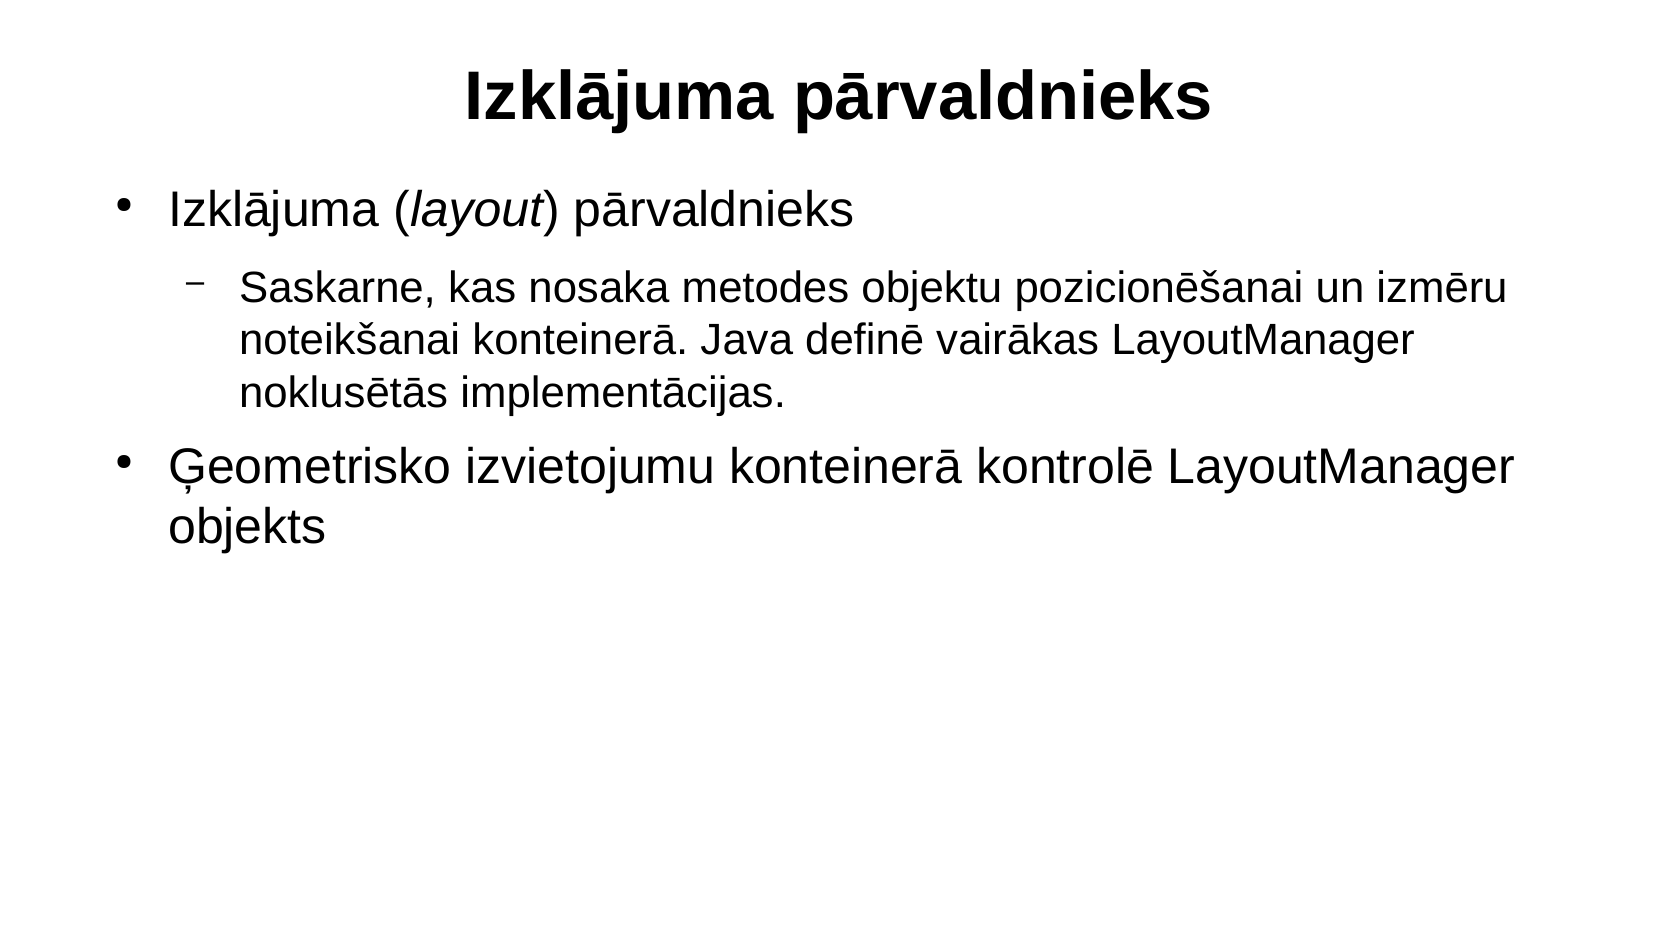

# Izklājuma pārvaldnieks
Izklājuma (layout) pārvaldnieks
Saskarne, kas nosaka metodes objektu pozicionēšanai un izmēru noteikšanai konteinerā. Java definē vairākas LayoutManager noklusētās implementācijas.
Ģeometrisko izvietojumu konteinerā kontrolē LayoutManager objekts